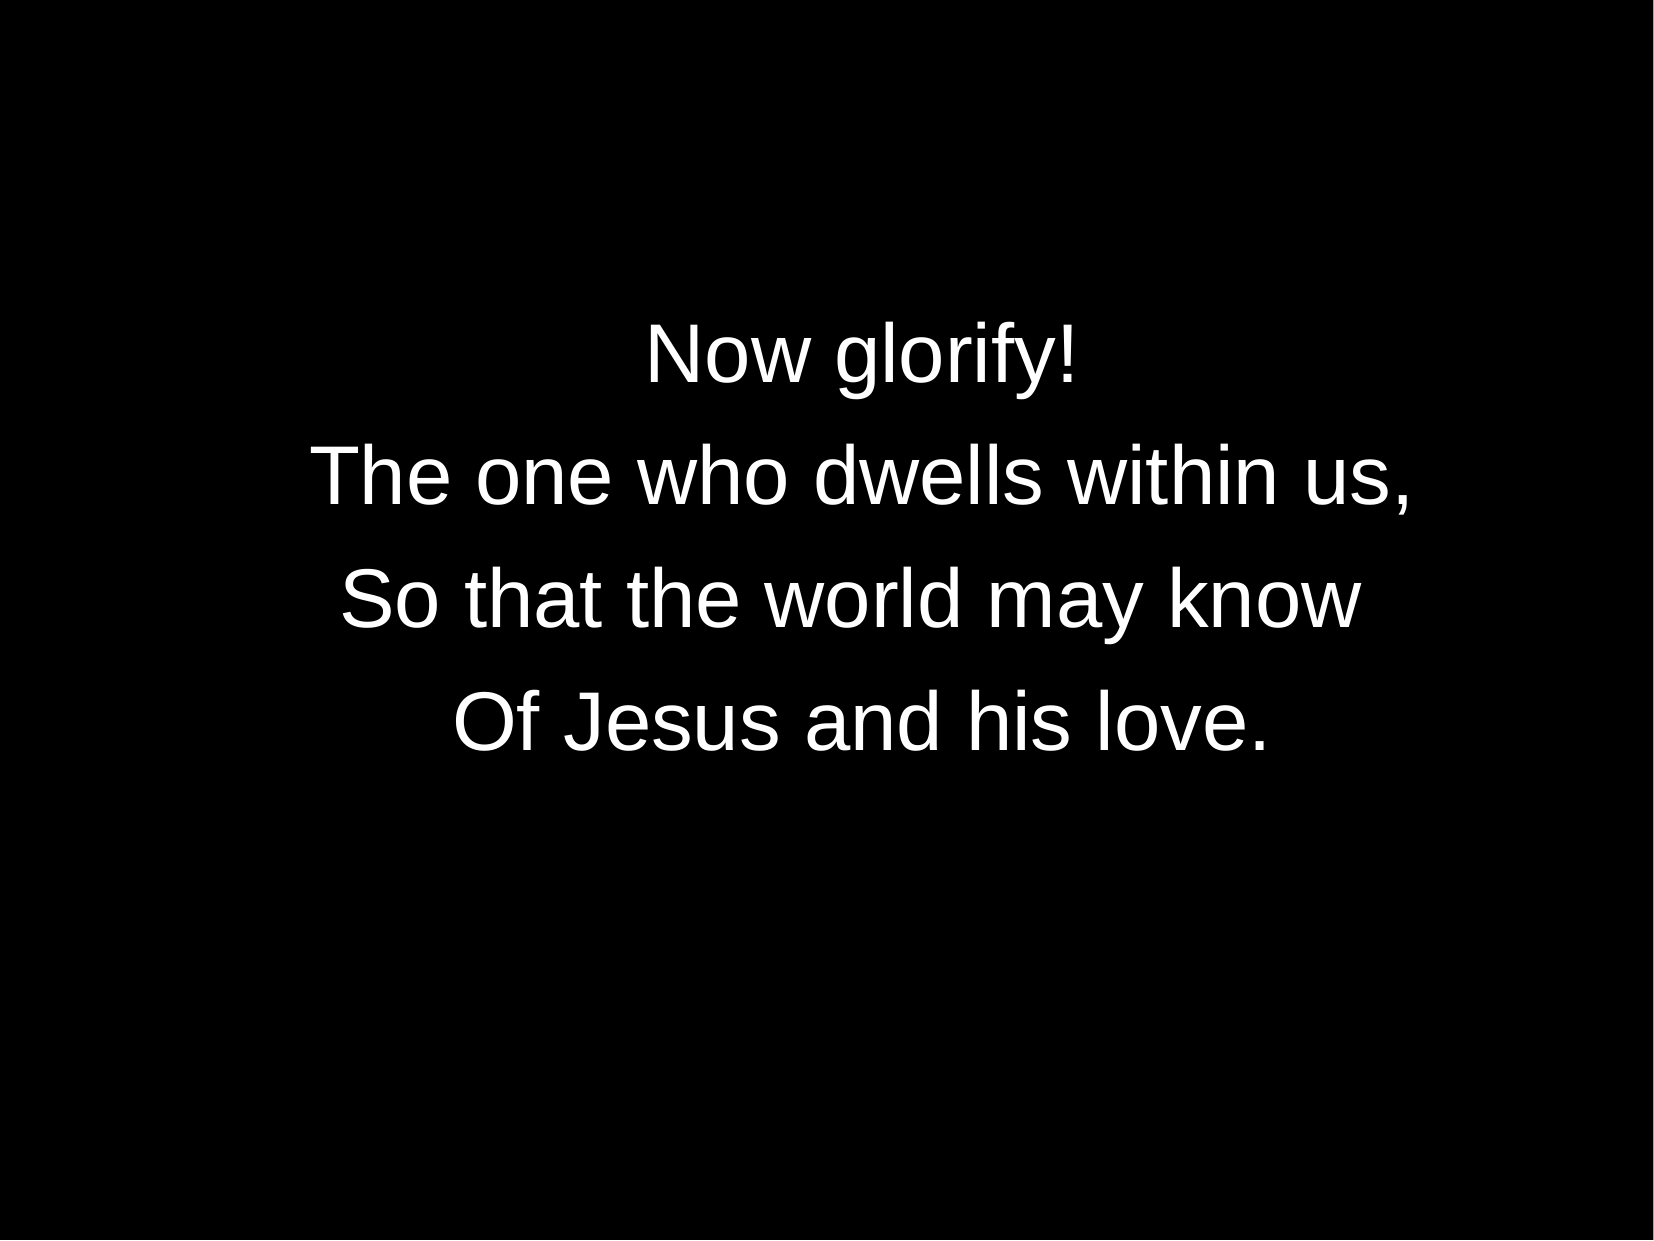

#
Now glorify!
The one who dwells within us,
So that the world may know
Of Jesus and his love.